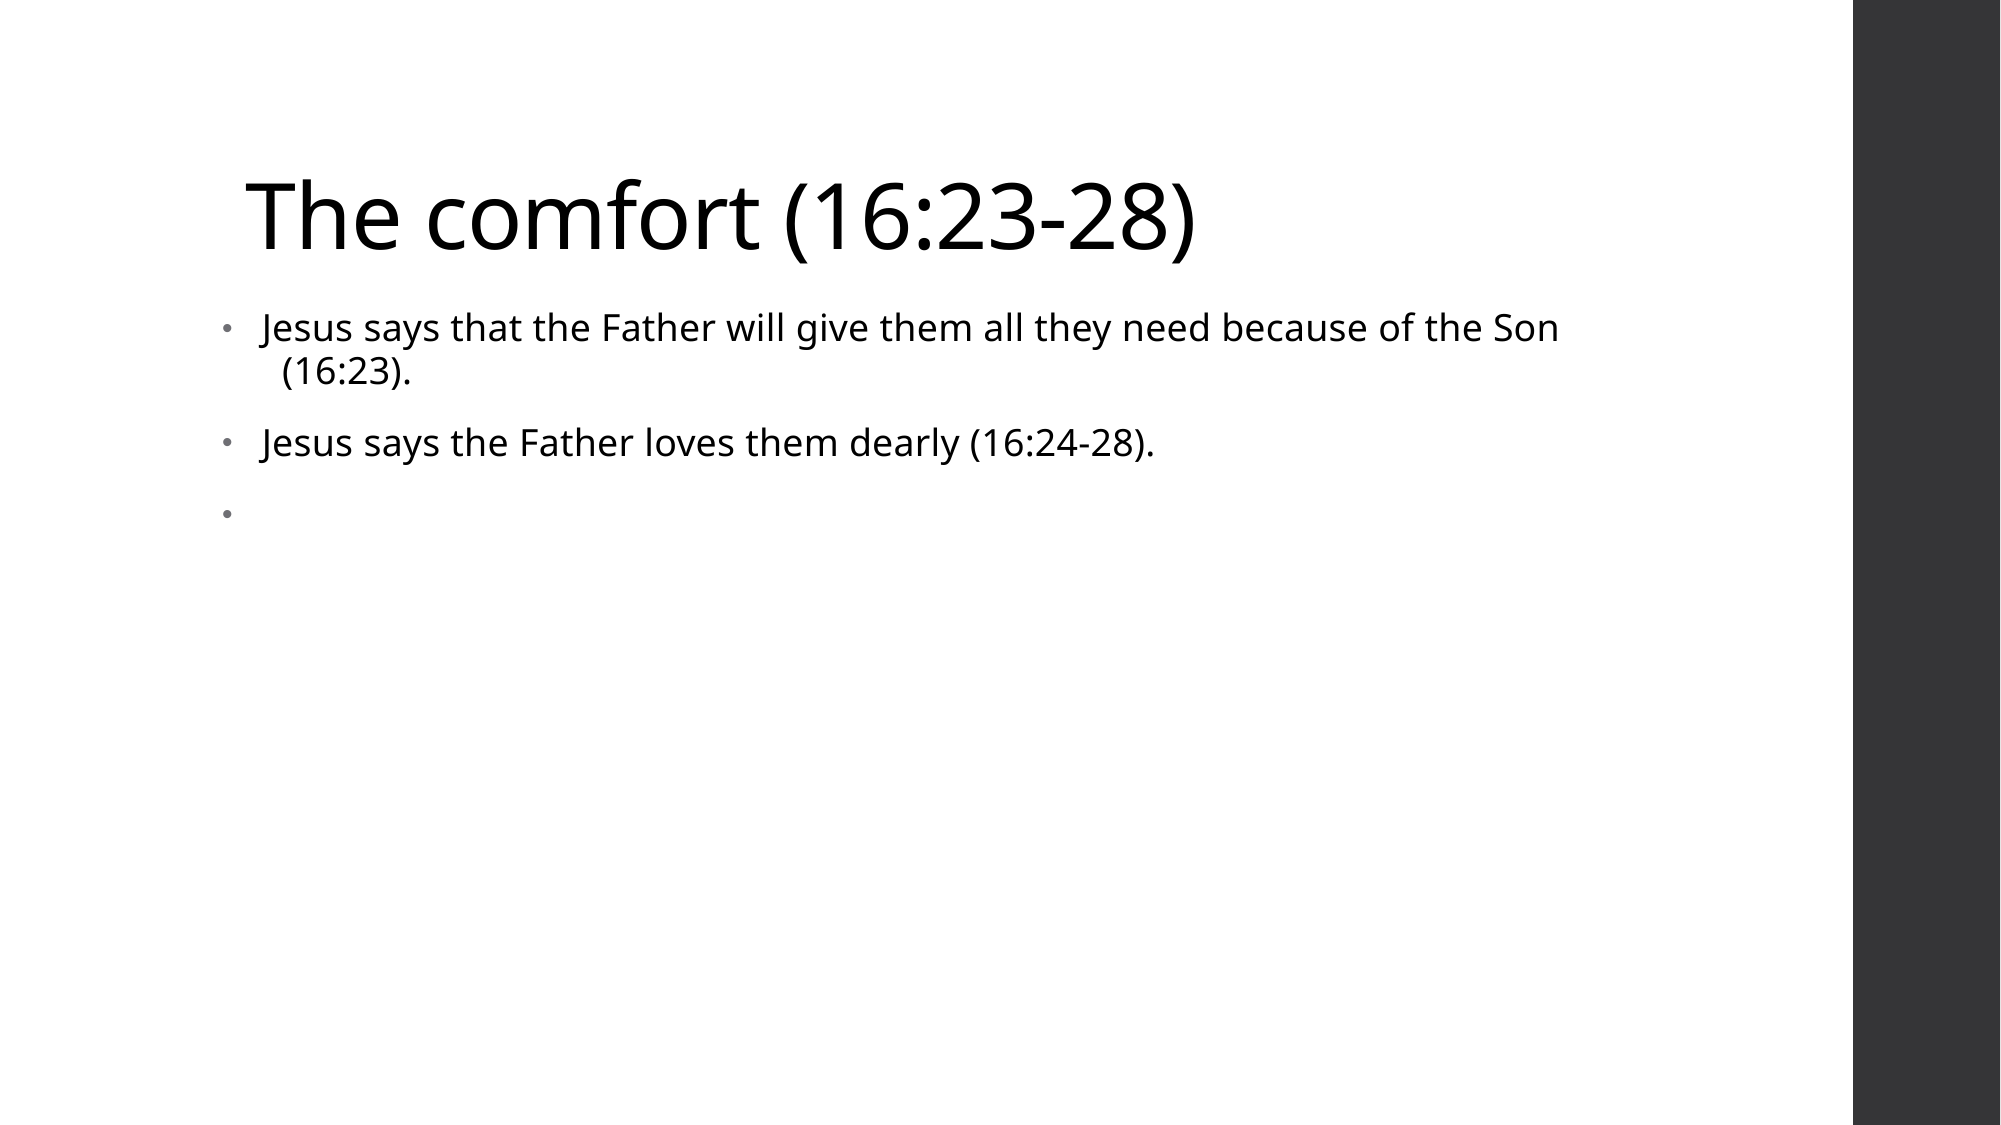

# The comfort (16:23-28)
 Jesus says that the Father will give them all they need because of the Son (16:23).
 Jesus says the Father loves them dearly (16:24-28).